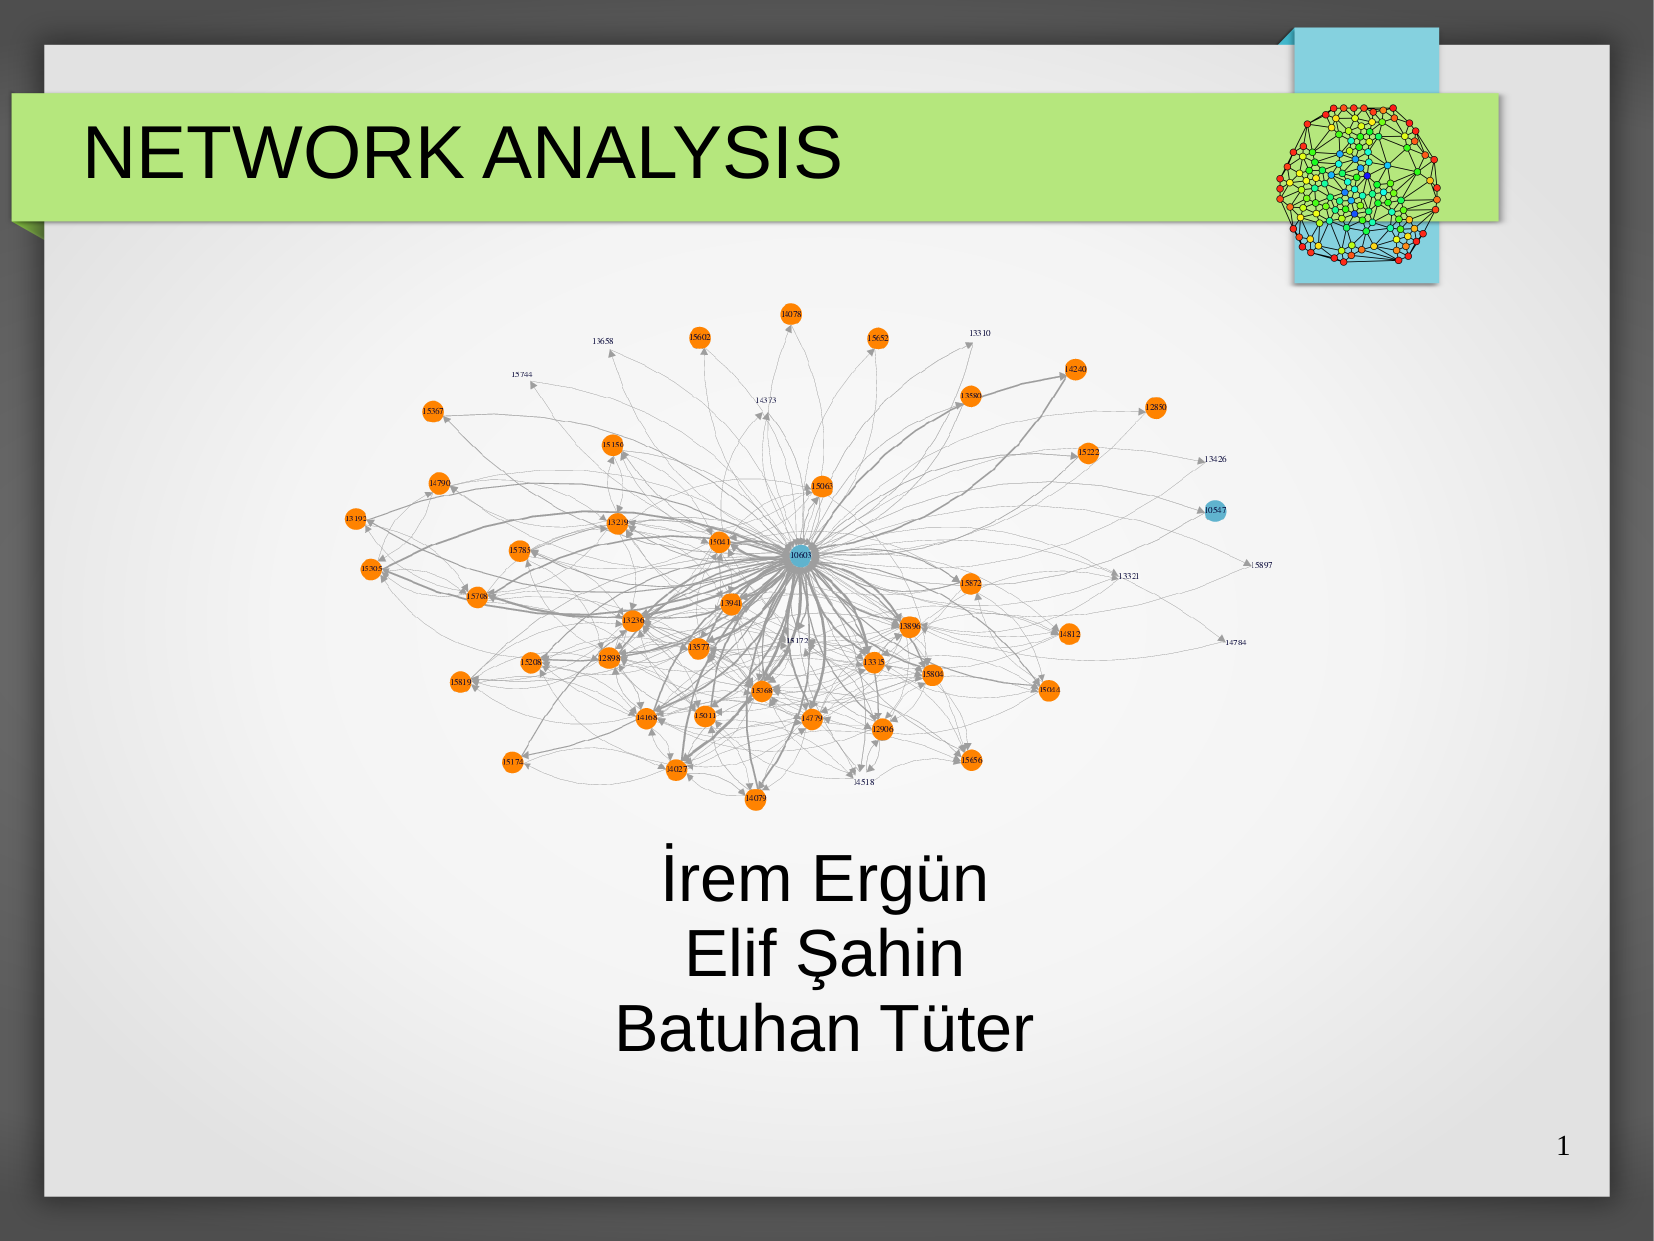

# NETWORK ANALYSIS
İrem Ergün
Elif Şahin
Batuhan Tüter
1